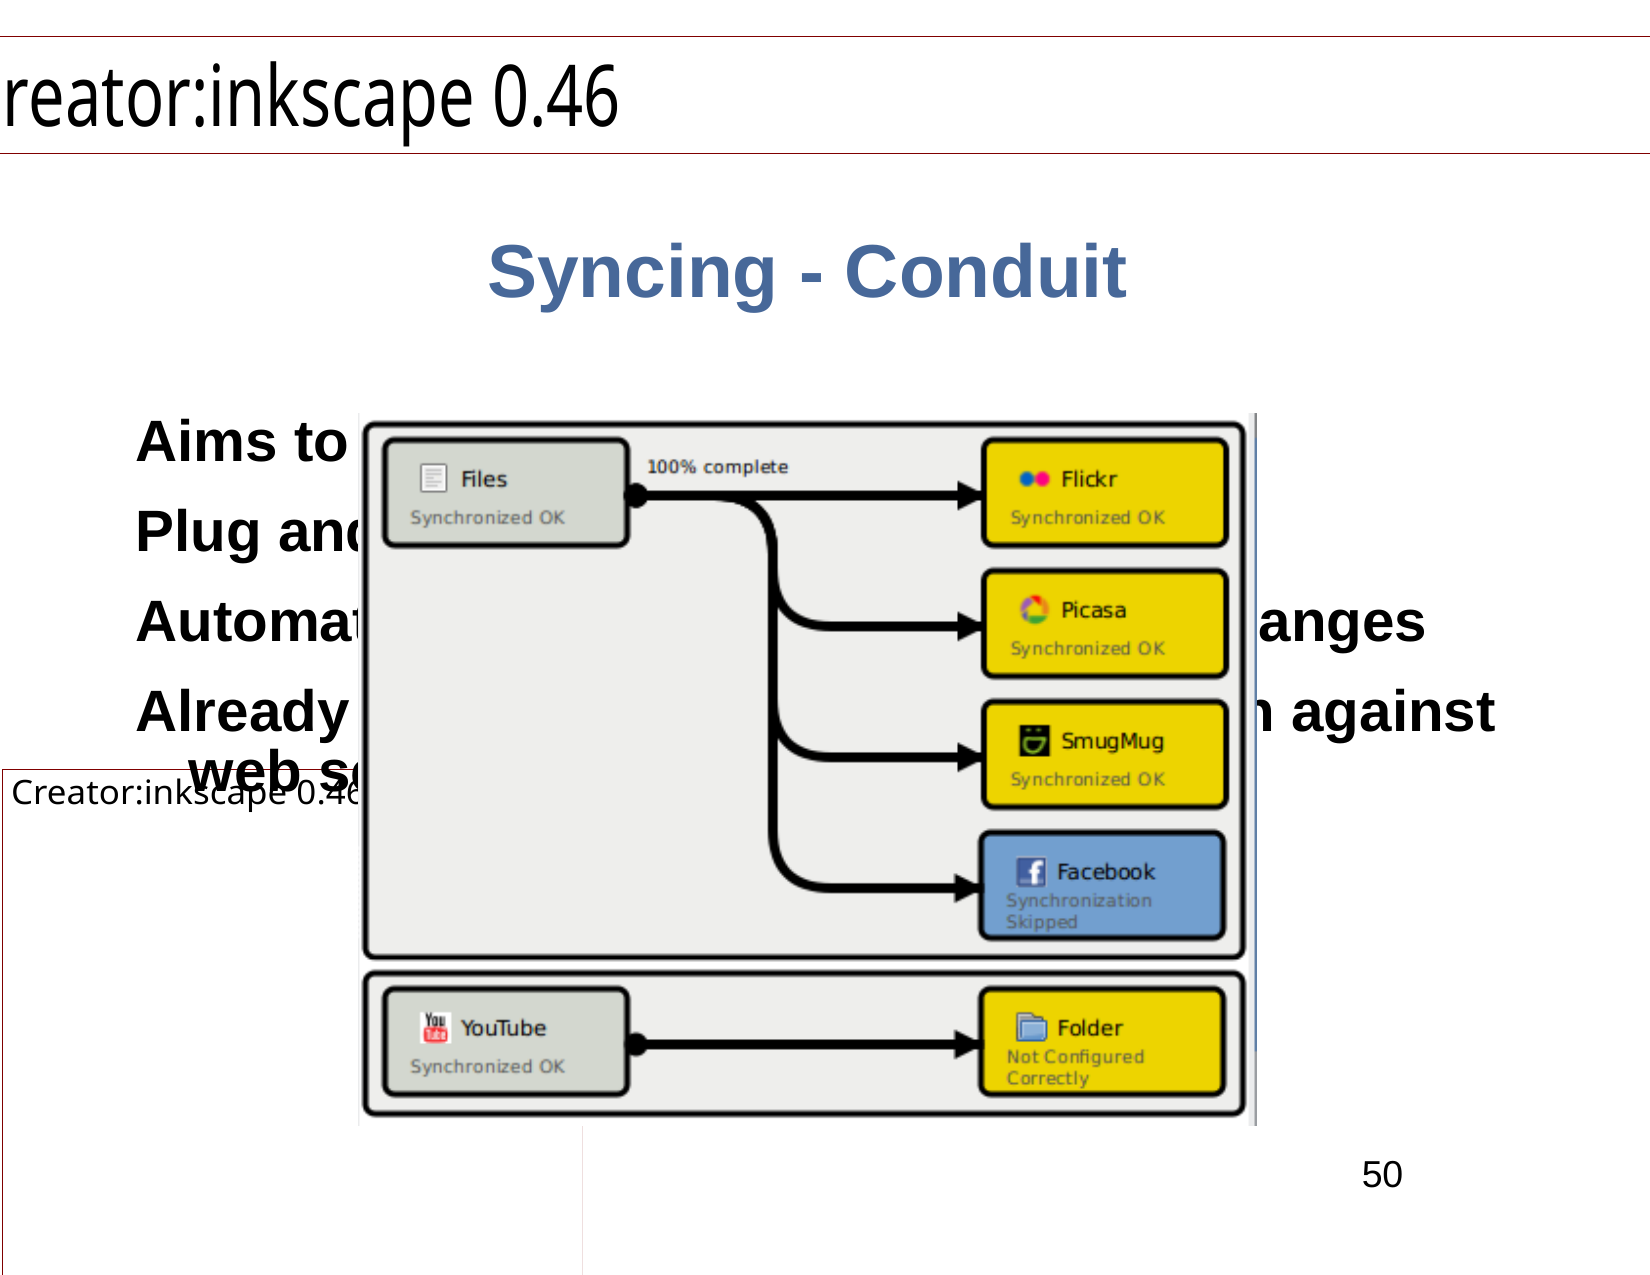

# Syncing - Conduit
Aims to integrate into desktop
Plug and play for your device syncing
Automatically syncs when something changes
Already has code to handle authorization against web services